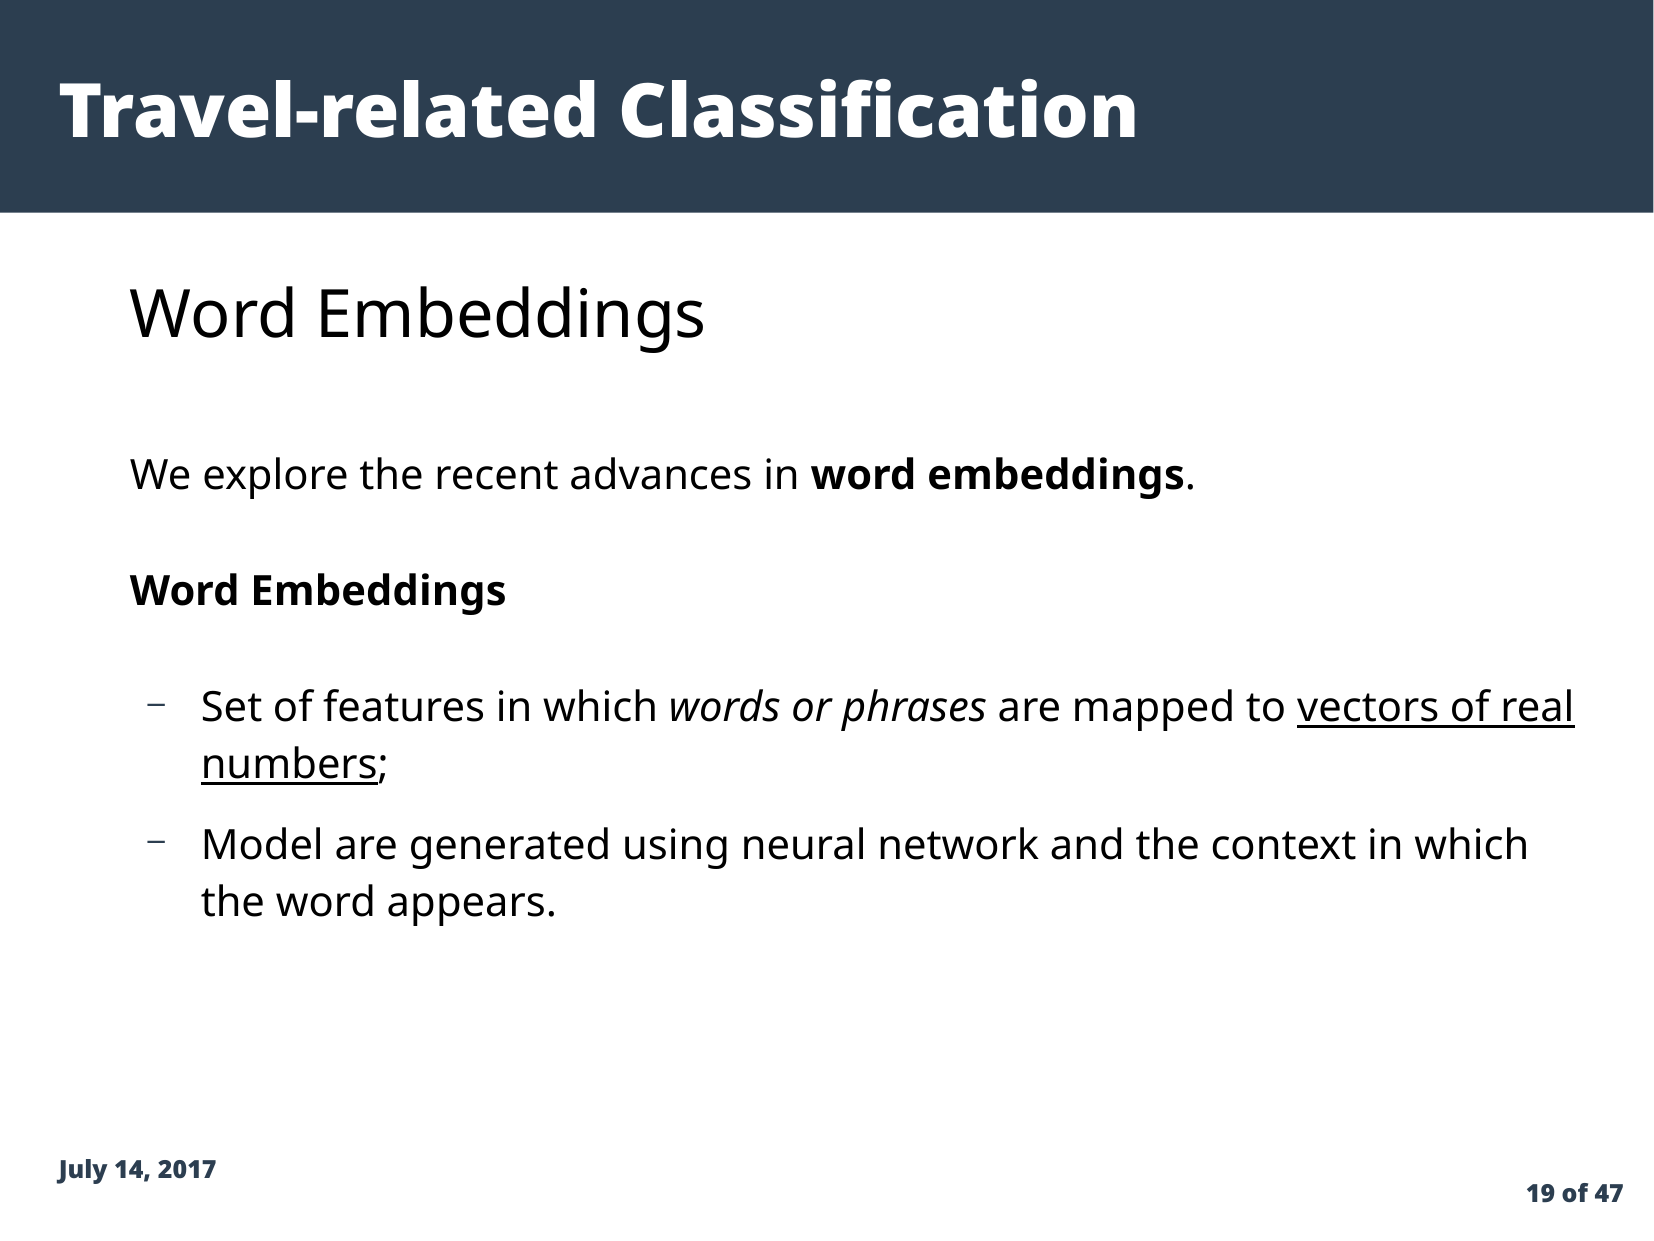

# Travel-related Classification
Word Embeddings
We explore the recent advances in word embeddings.
Word Embeddings
Set of features in which words or phrases are mapped to vectors of real numbers;
Model are generated using neural network and the context in which the word appears.
July 14, 2017
19